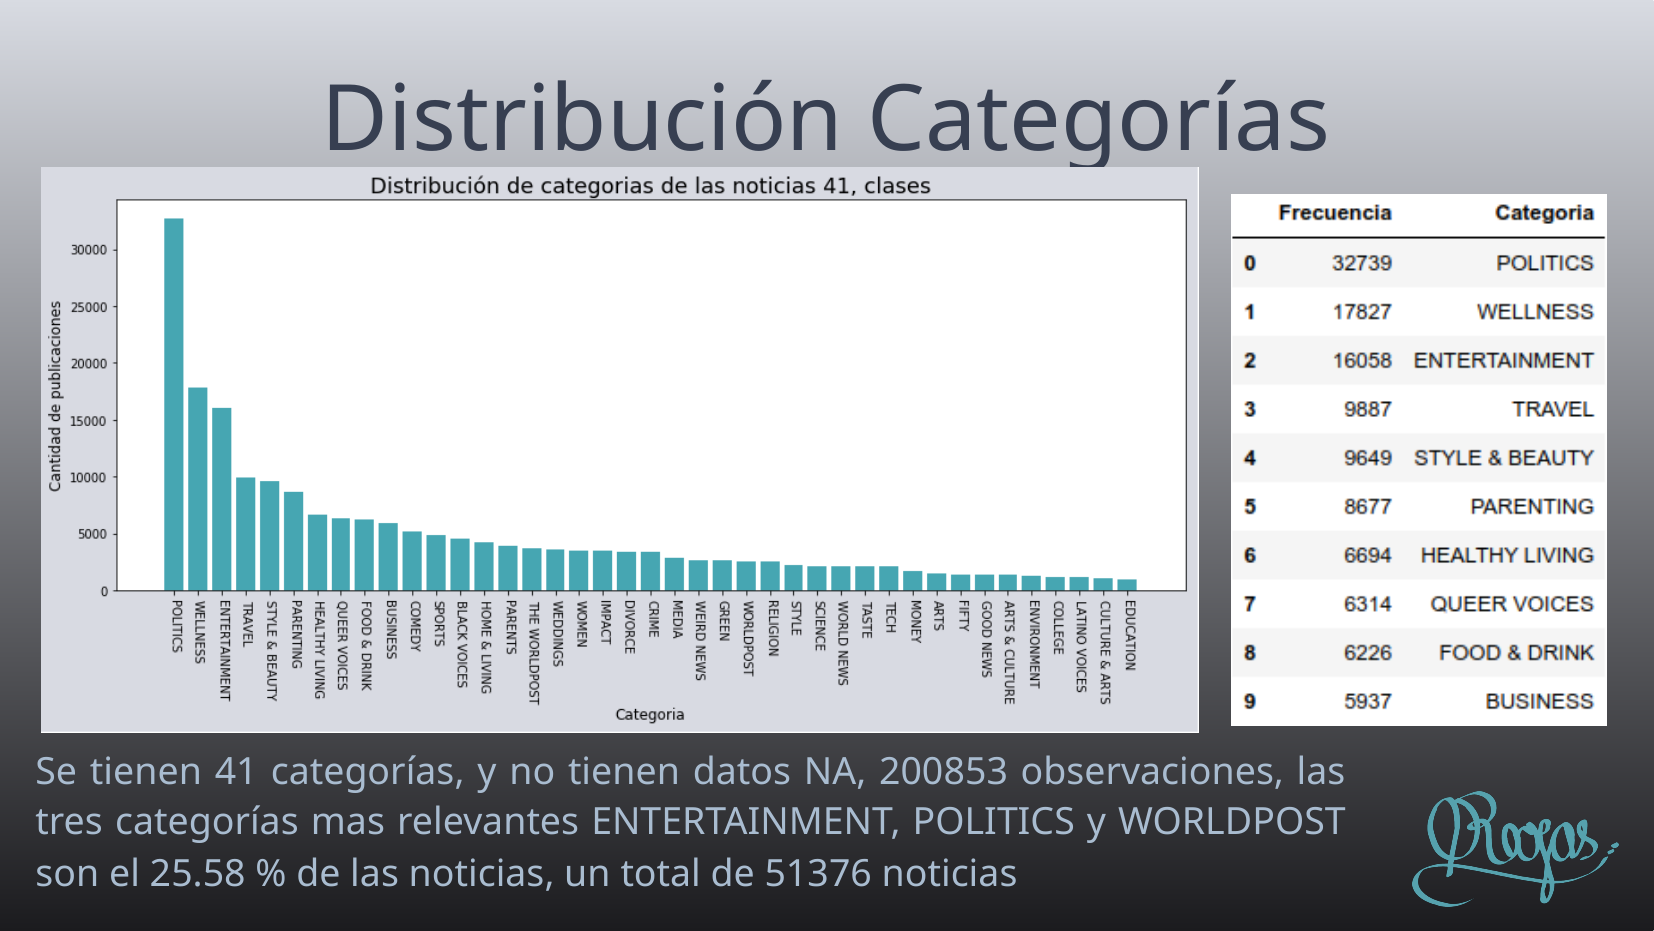

# Distribución Categorías
Se tienen 41 categorías, y no tienen datos NA, 200853 observaciones, las tres categorías mas relevantes ENTERTAINMENT, POLITICS y WORLDPOST son el 25.58 % de las noticias, un total de 51376 noticias